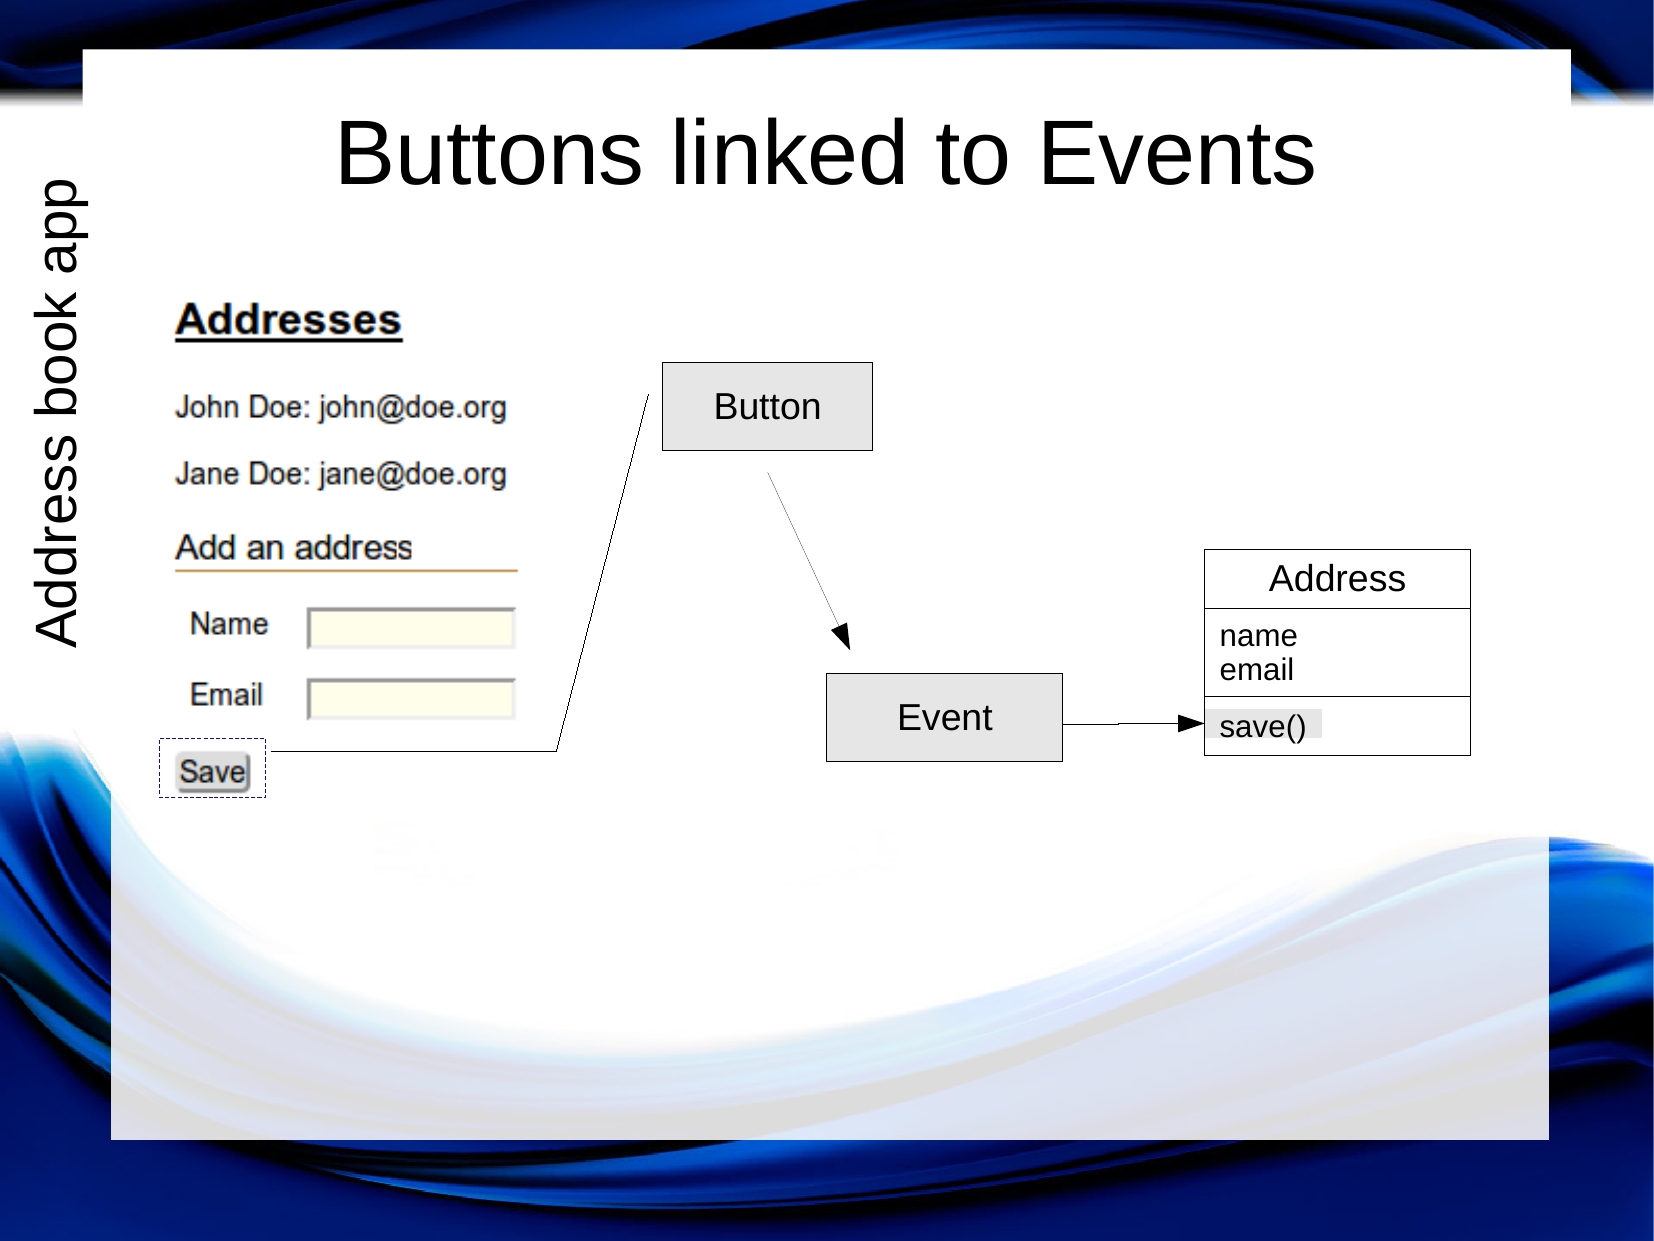

# Buttons linked to Events
Address book app
Button
Address
name
email
save()
Event